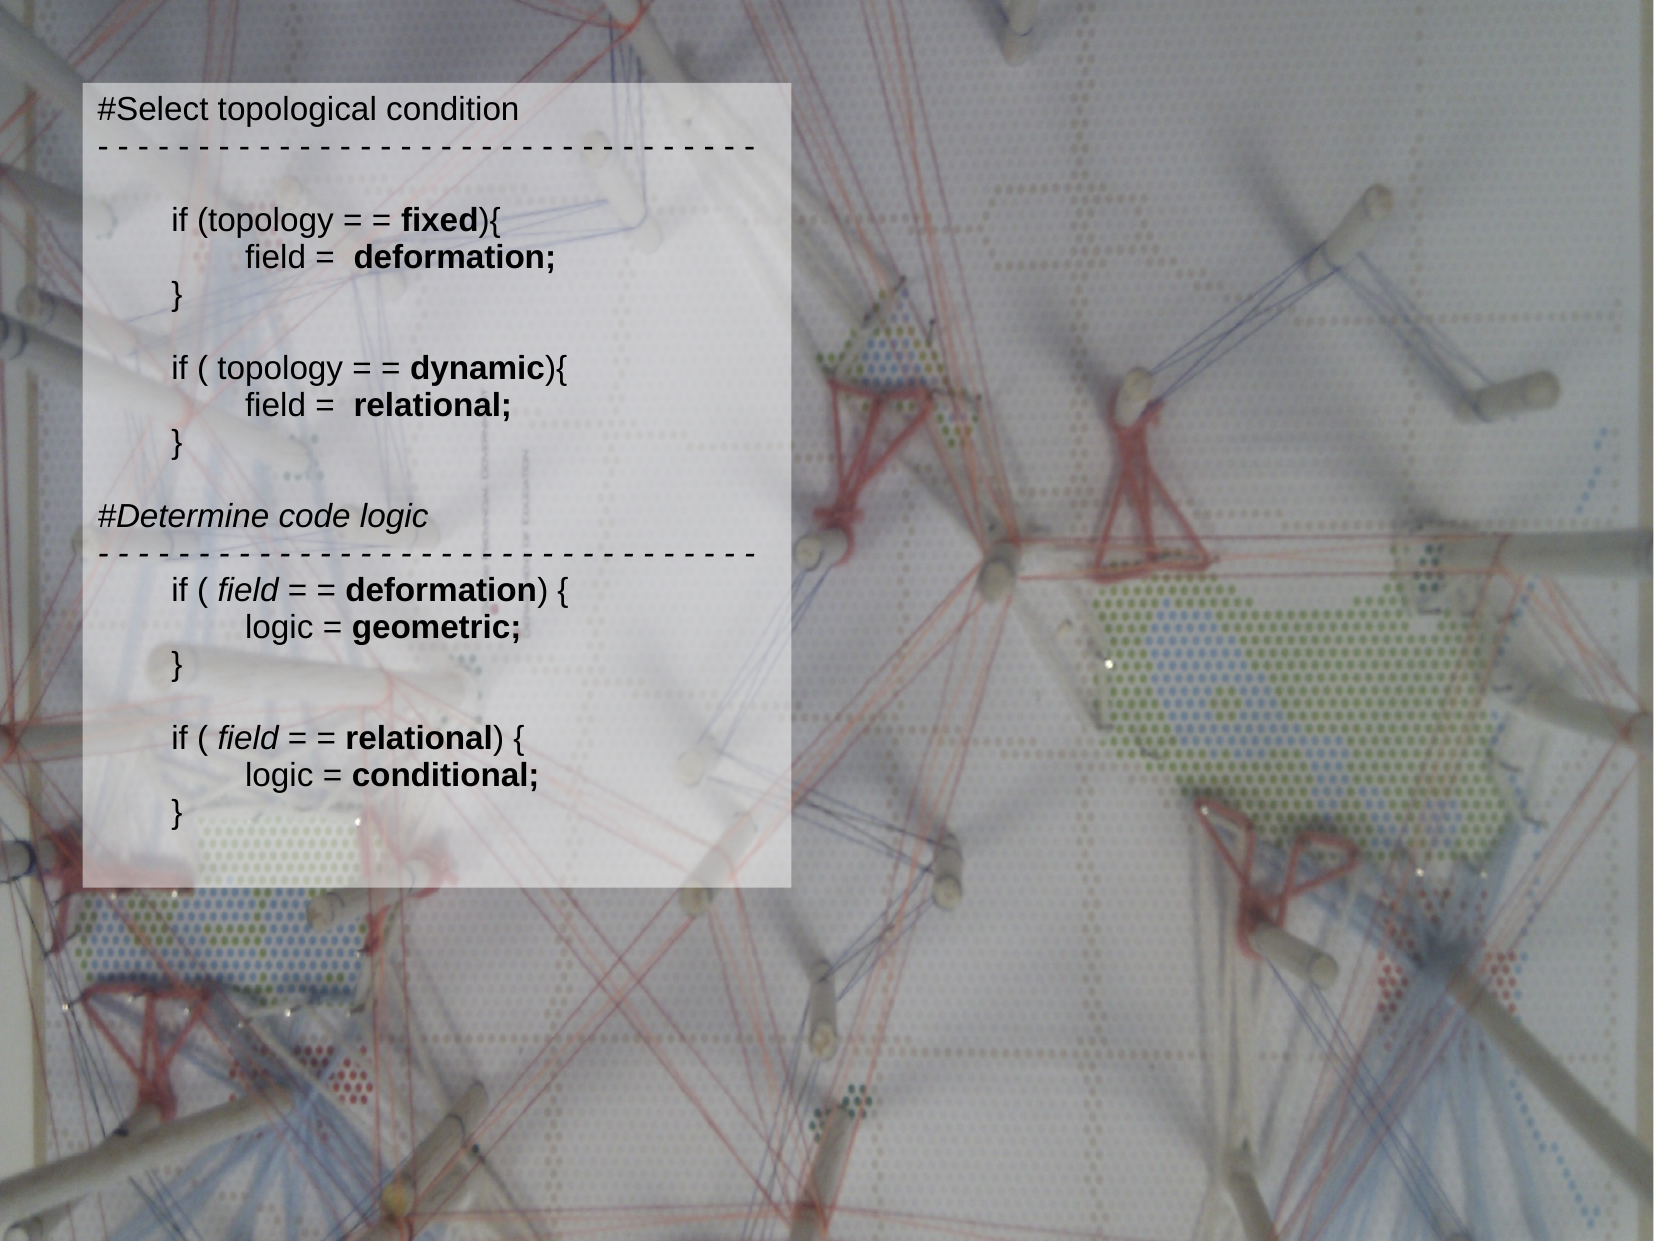

#Select topological condition
- - - - - - - - - - - - - - - - - - - - - - - - - - - - - - - - -
	if (topology = = fixed){
		field = deformation;
	}
	if ( topology = = dynamic){
		field = relational;
	}
#Determine code logic
- - - - - - - - - - - - - - - - - - - - - - - - - - - - - - - - -
	if ( field = = deformation) {
		logic = geometric;
	}
	if ( field = = relational) {
		logic = conditional;
	}